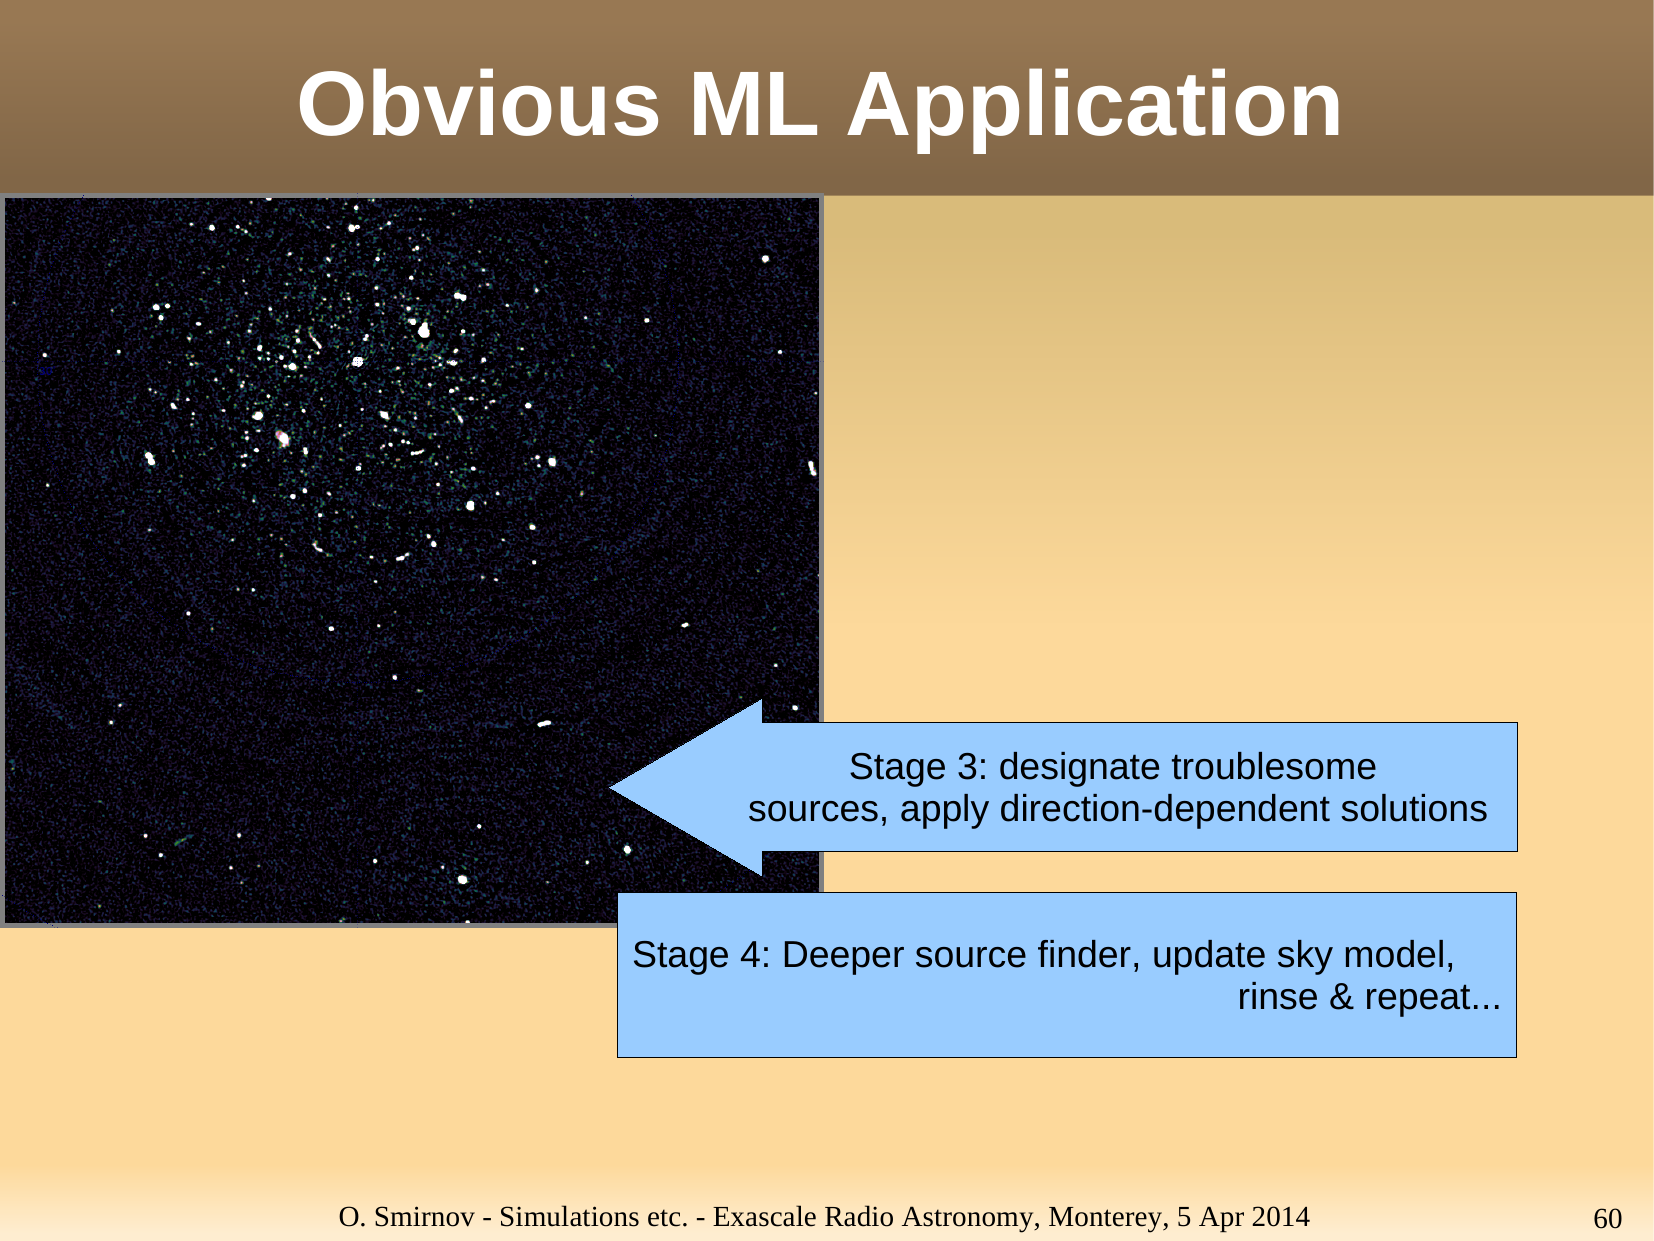

# Obvious ML Application
Stage 3: designate troublesome
sources, apply direction-dependent solutions
Stage 4: Deeper source finder, update sky model,
rinse & repeat...
O. Smirnov - Simulations etc. - Exascale Radio Astronomy, Monterey, 5 Apr 2014
60